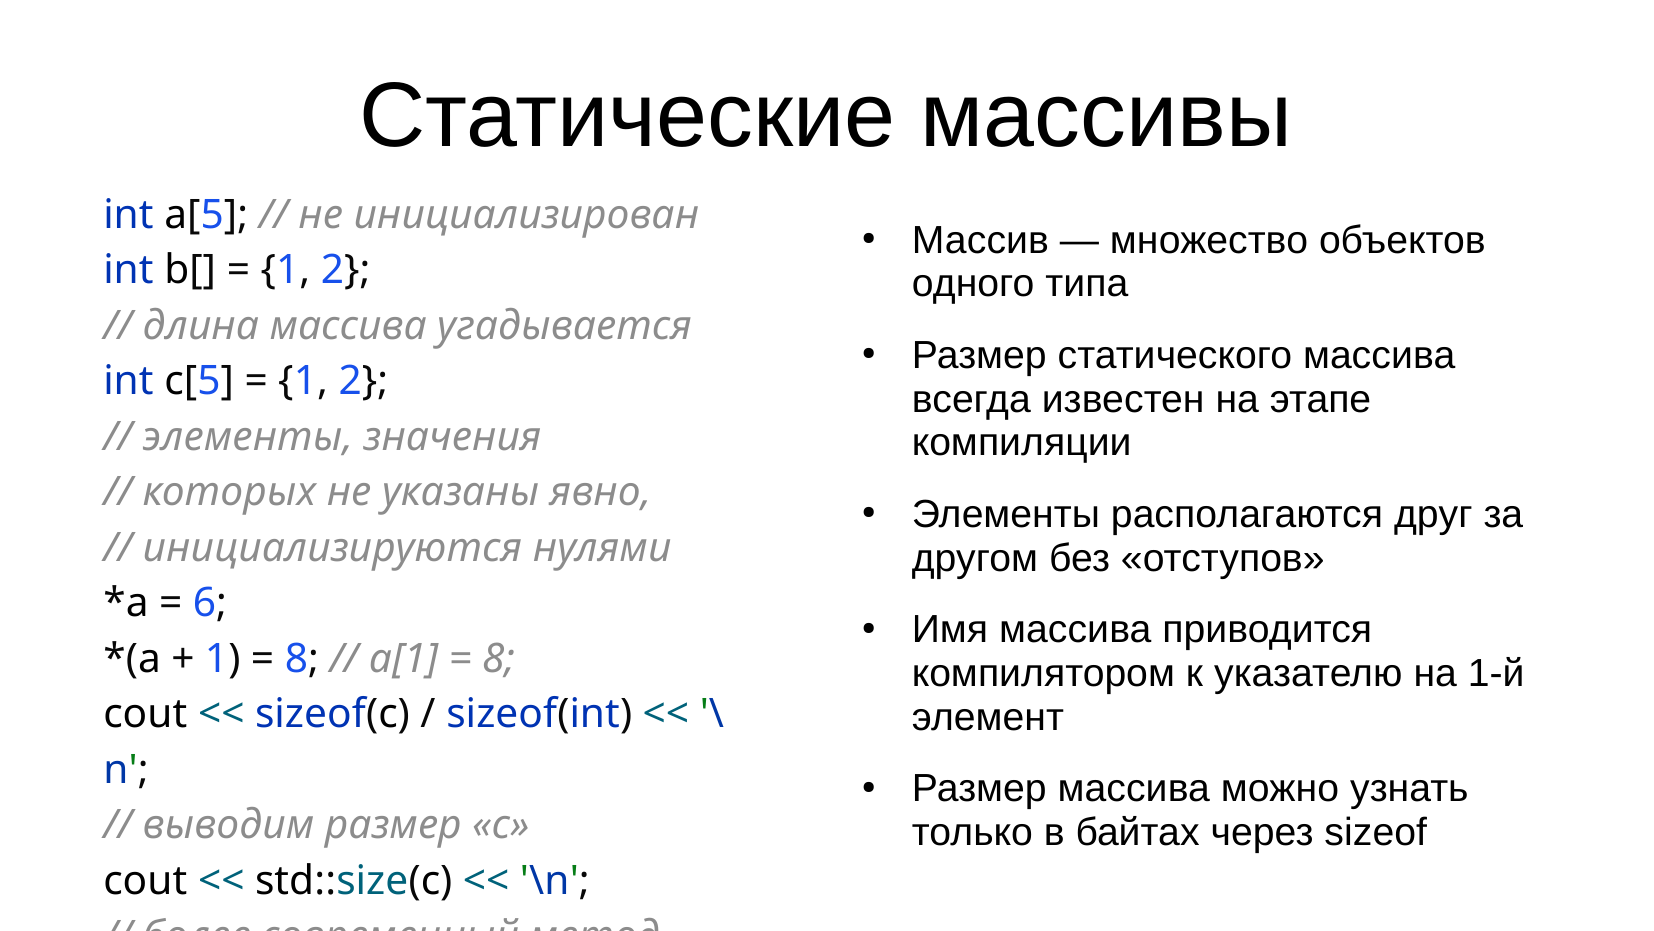

# Статические массивы
int a[5]; // не инициализирован
int b[] = {1, 2};
// длина массива угадывается
int c[5] = {1, 2};
// элементы, значения
// которых не указаны явно,
// инициализируются нулями
*a = 6;
*(a + 1) = 8; // a[1] = 8;
cout << sizeof(c) / sizeof(int) << '\n';
// выводим размер «c»
cout << std::size(c) << '\n';
// более современный метод
Массив — множество объектов одного типа
Размер статического массива всегда известен на этапе компиляции
Элементы располагаются друг за другом без «отступов»
Имя массива приводится компилятором к указателю на 1-й элемент
Размер массива можно узнать только в байтах через sizeof